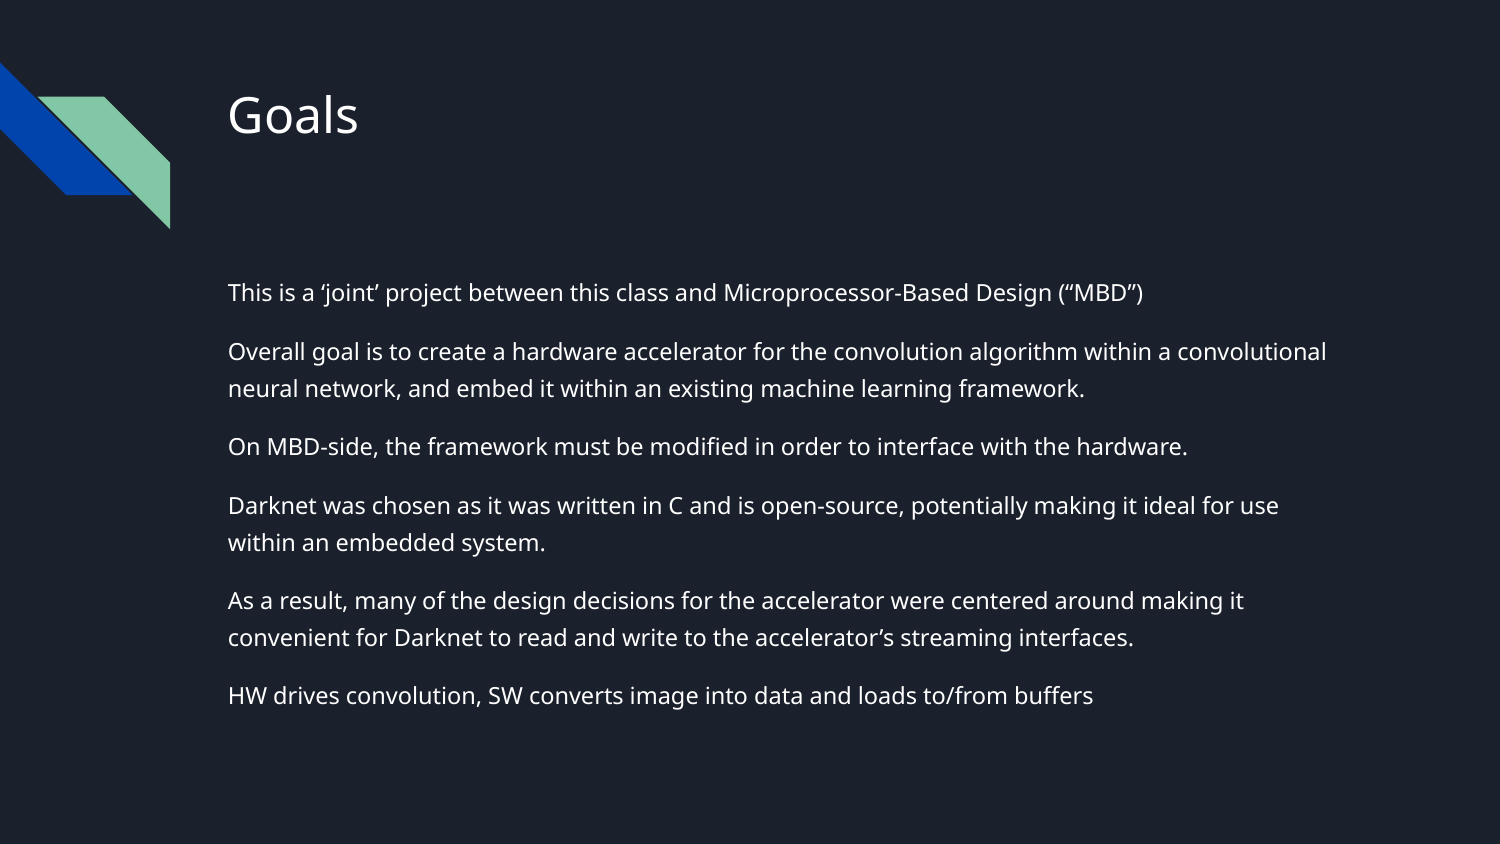

# Goals
This is a ‘joint’ project between this class and Microprocessor-Based Design (“MBD”)
Overall goal is to create a hardware accelerator for the convolution algorithm within a convolutional neural network, and embed it within an existing machine learning framework.
On MBD-side, the framework must be modified in order to interface with the hardware.
Darknet was chosen as it was written in C and is open-source, potentially making it ideal for use within an embedded system.
As a result, many of the design decisions for the accelerator were centered around making it convenient for Darknet to read and write to the accelerator’s streaming interfaces.
HW drives convolution, SW converts image into data and loads to/from buffers